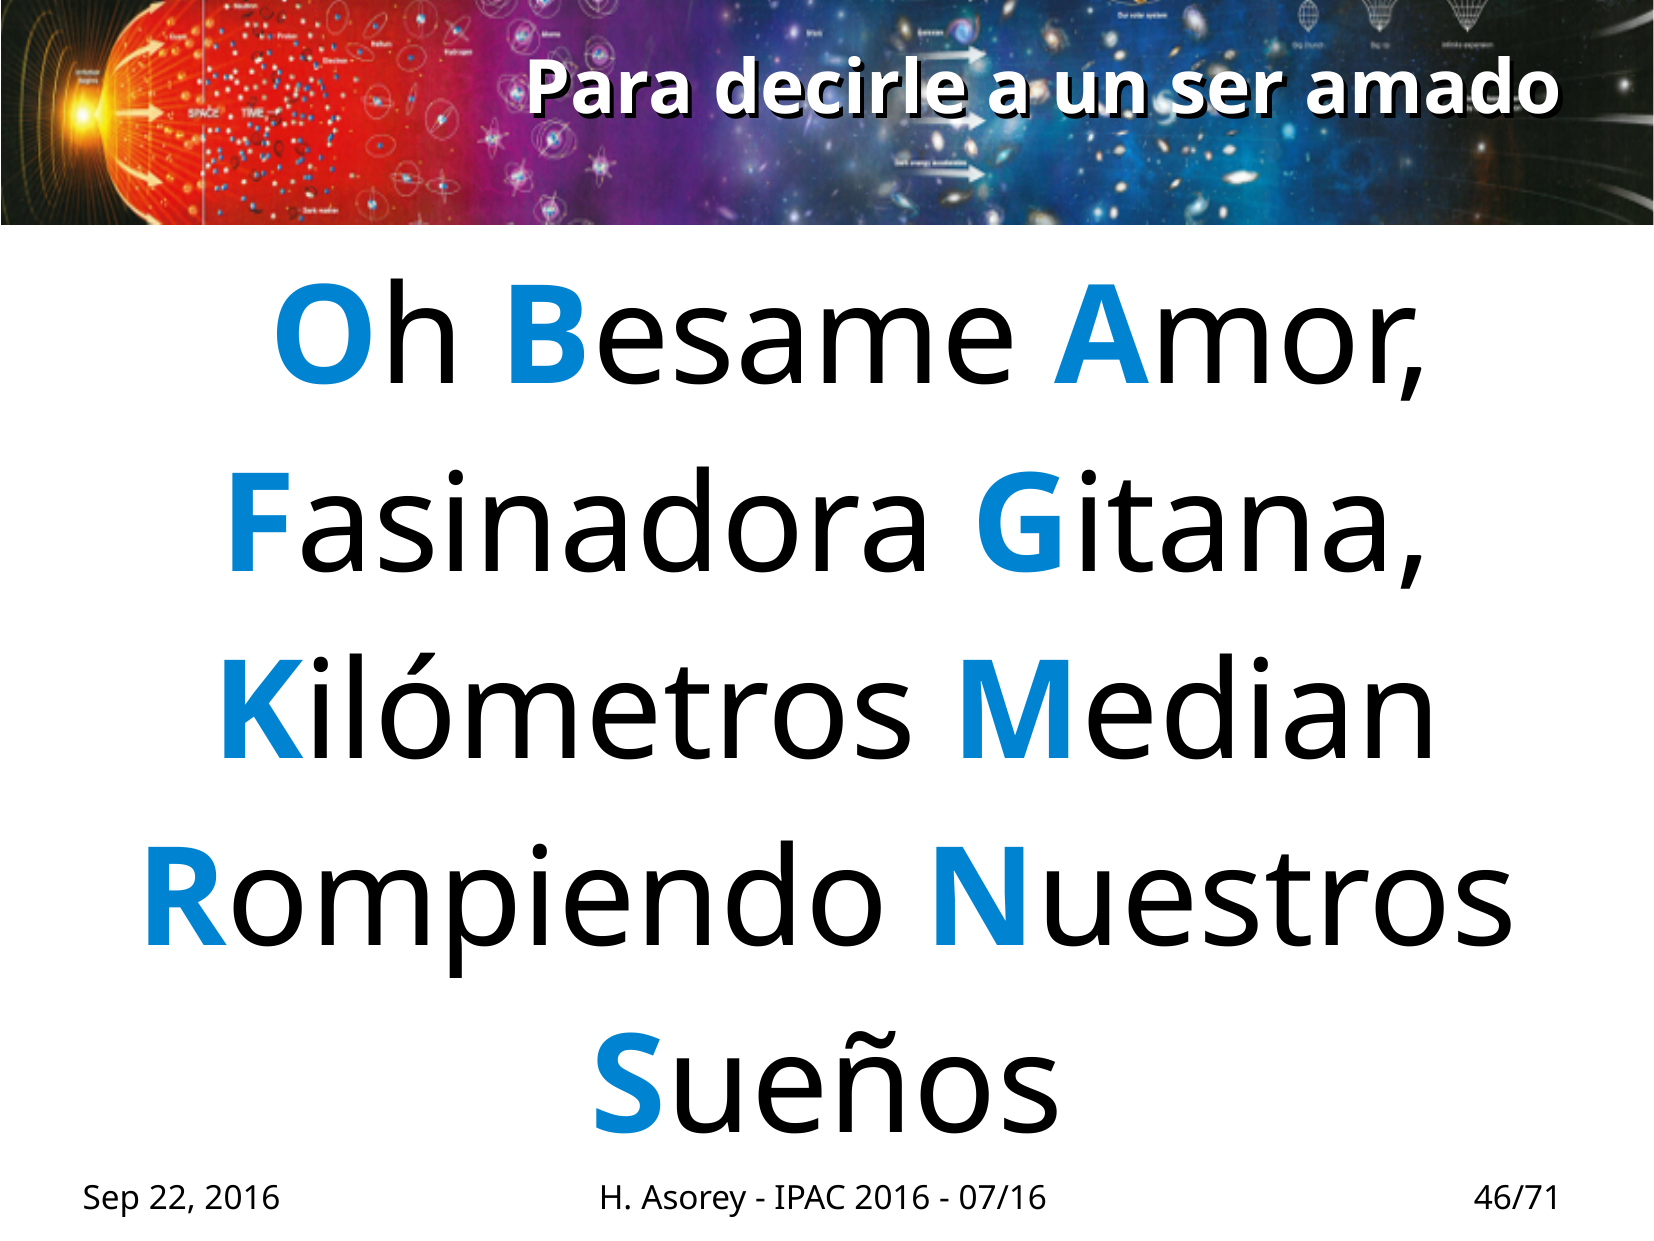

# Para decirle a un ser amado
Oh Besame Amor, Fasinadora Gitana, Kilómetros Median Rompiendo Nuestros Sueños
Sep 22, 2016
H. Asorey - IPAC 2016 - 07/16
46